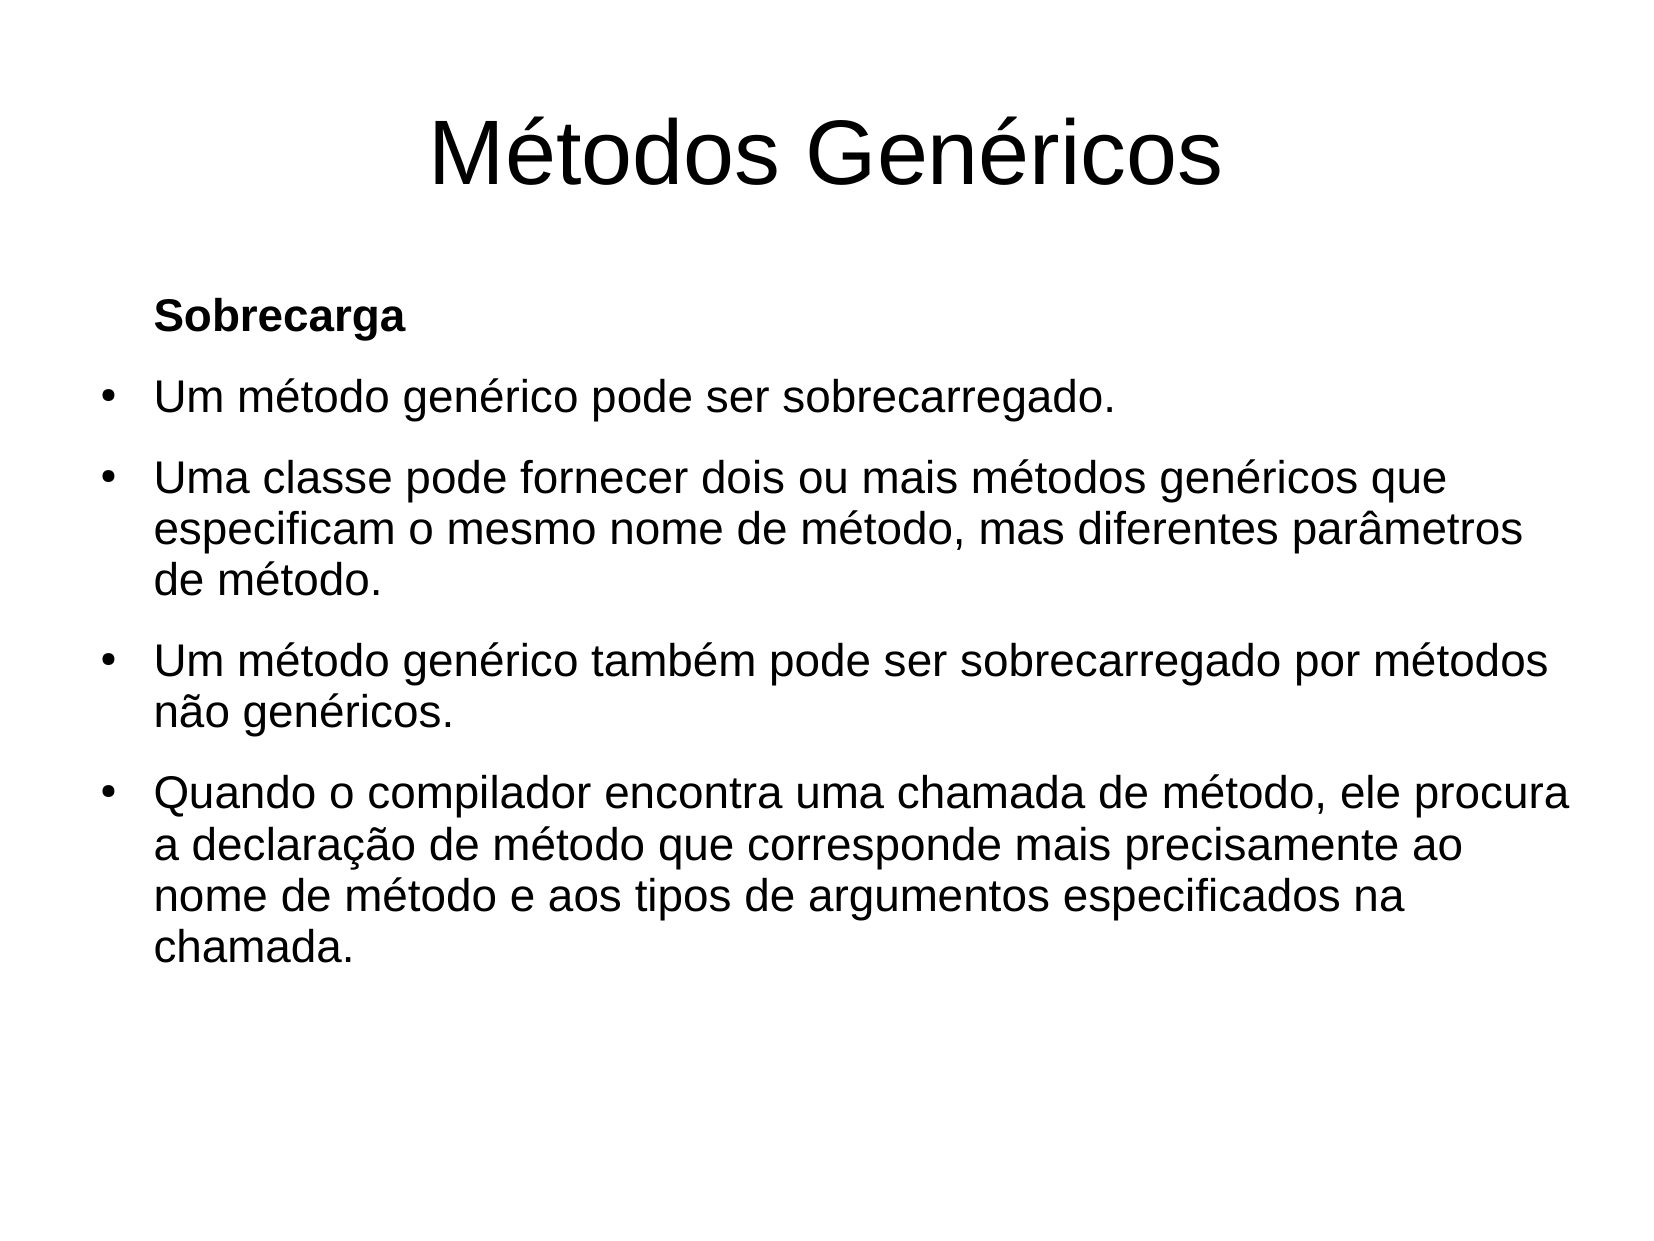

# Métodos Genéricos
Sobrecarga
Um método genérico pode ser sobrecarregado.
Uma classe pode fornecer dois ou mais métodos genéricos que especificam o mesmo nome de método, mas diferentes parâmetros de método.
Um método genérico também pode ser sobrecarregado por métodos não genéricos.
Quando o compilador encontra uma chamada de método, ele procura a declaração de método que corresponde mais precisamente ao nome de método e aos tipos de argumentos especificados na chamada.